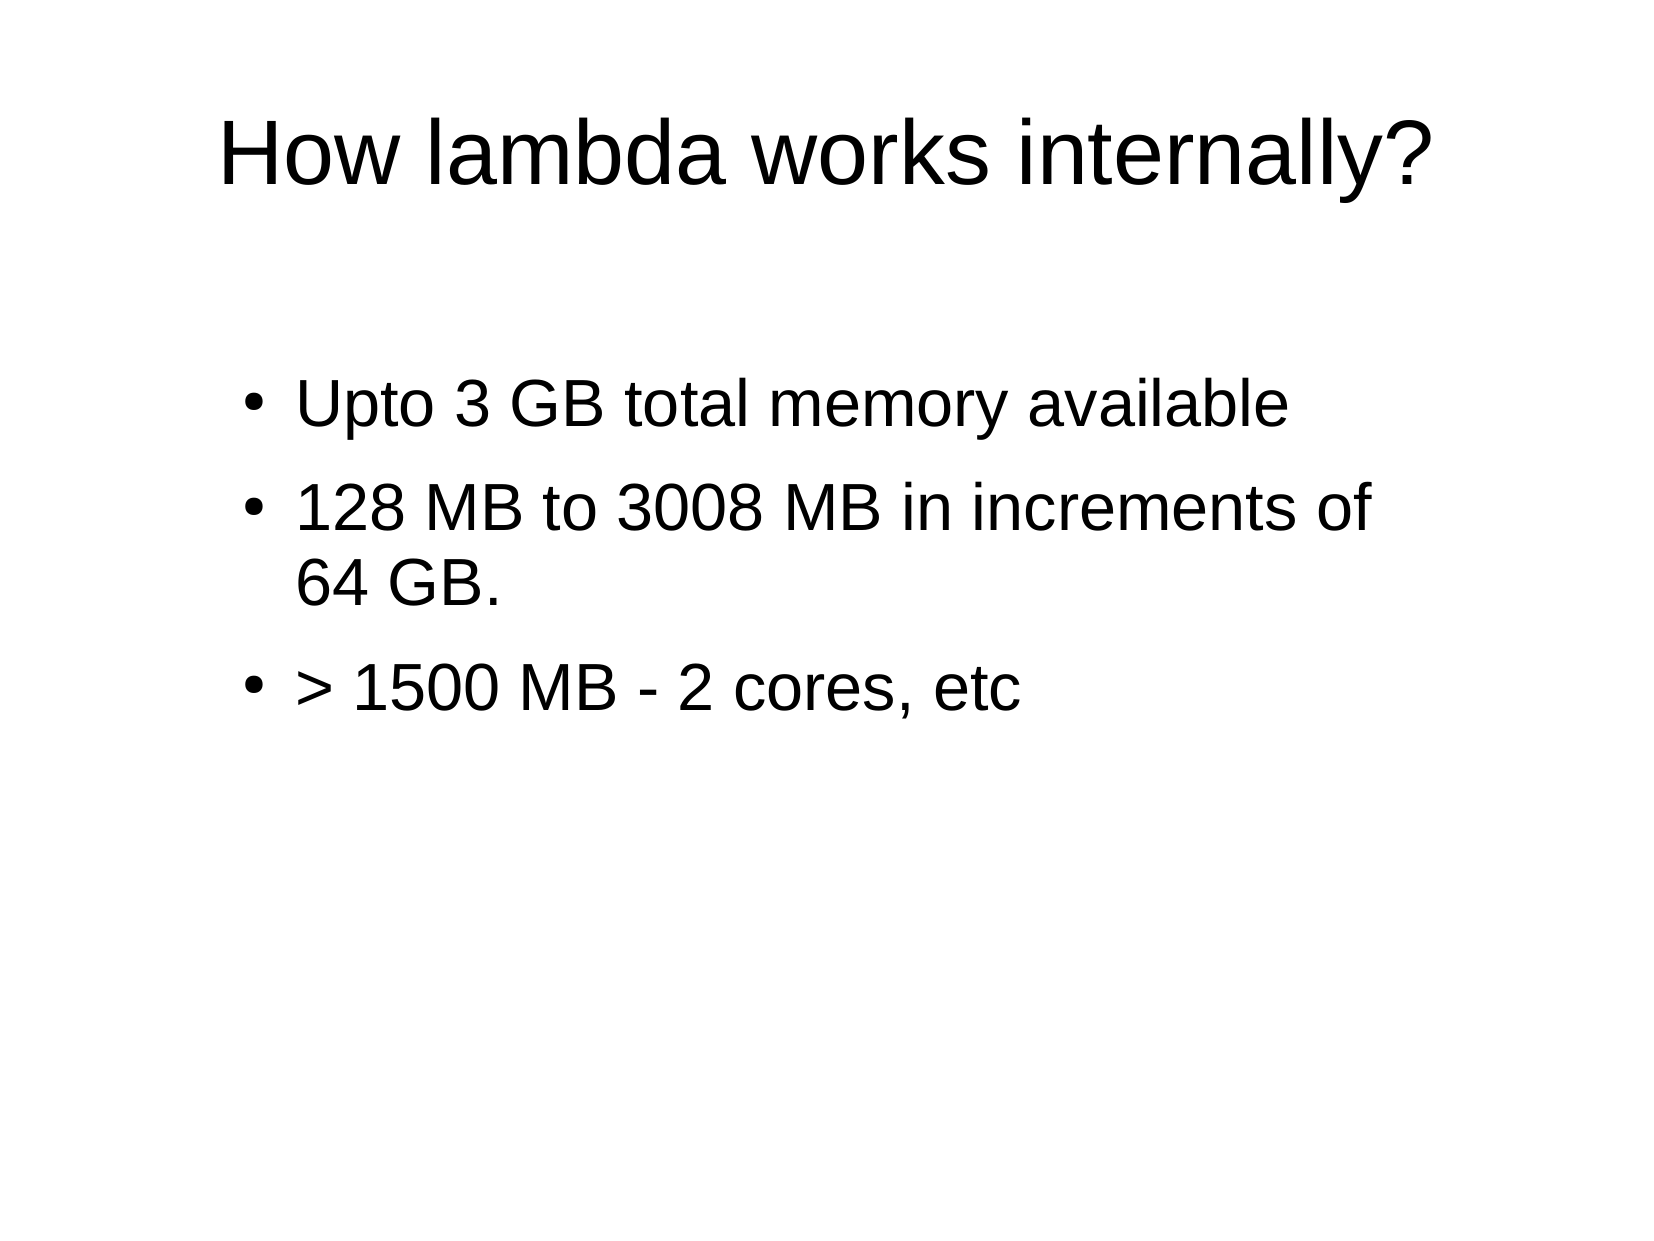

# How lambda works internally?
Upto 3 GB total memory available
128 MB to 3008 MB in increments of 64 GB.
> 1500 MB - 2 cores, etc